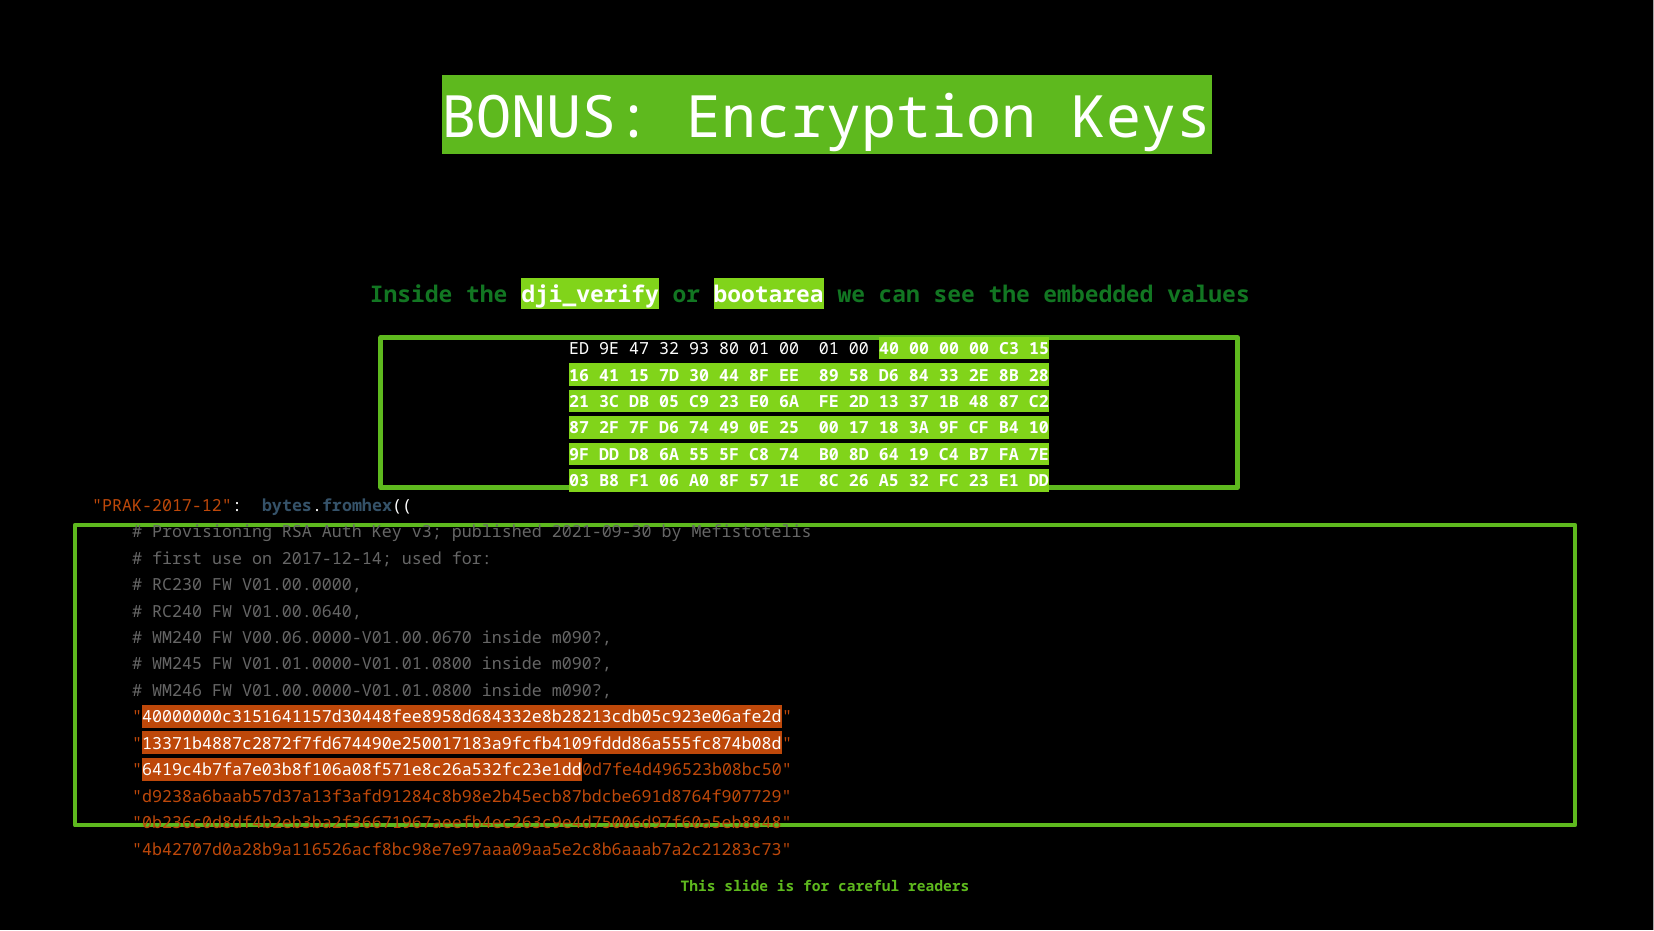

# BONUS: Encryption Keys
Inside the dji_verify or bootarea we can see the embedded values
ED 9E 47 32 93 80 01 00 01 00 40 00 00 00 C3 15
16 41 15 7D 30 44 8F EE 89 58 D6 84 33 2E 8B 28
21 3C DB 05 C9 23 E0 6A FE 2D 13 37 1B 48 87 C2
87 2F 7F D6 74 49 0E 25 00 17 18 3A 9F CF B4 10
9F DD D8 6A 55 5F C8 74 B0 8D 64 19 C4 B7 FA 7E
03 B8 F1 06 A0 8F 57 1E 8C 26 A5 32 FC 23 E1 DD
"PRAK-2017-12": bytes.fromhex((
 # Provisioning RSA Auth Key v3; published 2021-09-30 by Mefistotelis
 # first use on 2017-12-14; used for:
 # RC230 FW V01.00.0000,
 # RC240 FW V01.00.0640,
 # WM240 FW V00.06.0000-V01.00.0670 inside m090?,
 # WM245 FW V01.01.0000-V01.01.0800 inside m090?,
 # WM246 FW V01.00.0000-V01.01.0800 inside m090?,
 "40000000c3151641157d30448fee8958d684332e8b28213cdb05c923e06afe2d"
 "13371b4887c2872f7fd674490e250017183a9fcfb4109fddd86a555fc874b08d"
 "6419c4b7fa7e03b8f106a08f571e8c26a532fc23e1dd0d7fe4d496523b08bc50"
 "d9238a6baab57d37a13f3afd91284c8b98e2b45ecb87bdcbe691d8764f907729"
 "0b236c0d8df4b2eb3ba2f36671967aeefb4ec263c9e4d75006d97f60a5eb8848"
 "4b42707d0a28b9a116526acf8bc98e7e97aaa09aa5e2c8b6aaab7a2c21283c73"
This slide is for careful readers